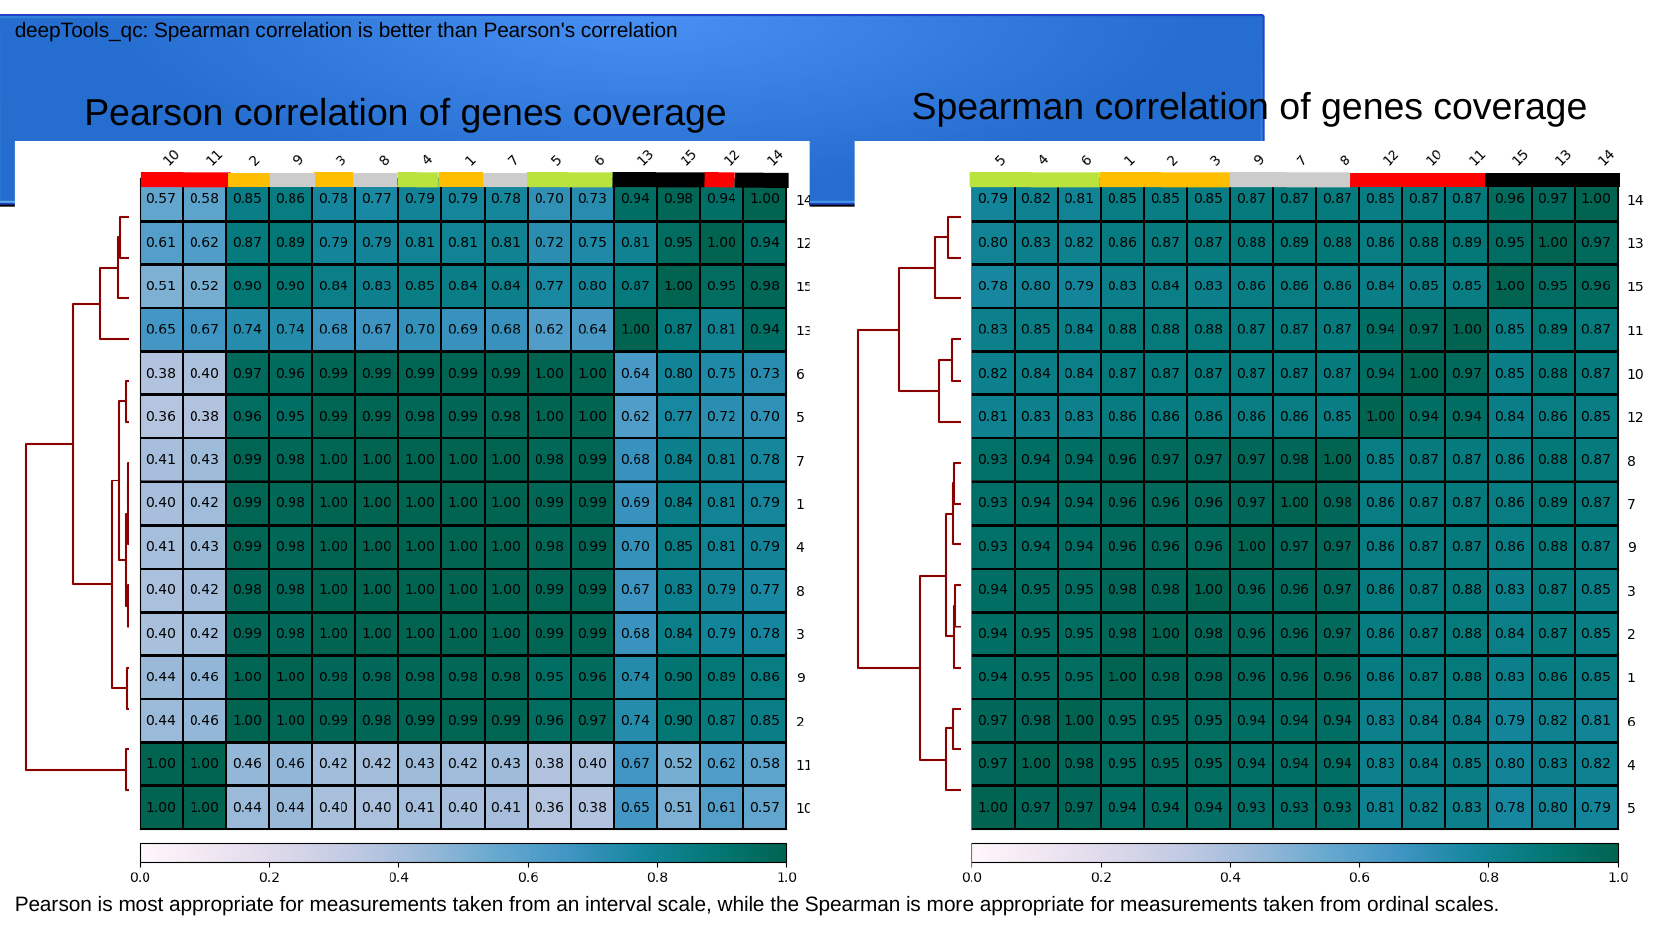

deepTools_qc: Spearman correlation is better than Pearson's correlation
Spearman correlation of genes coverage
Pearson correlation of genes coverage
Pearson is most appropriate for measurements taken from an interval scale, while the Spearman is more appropriate for measurements taken from ordinal scales.